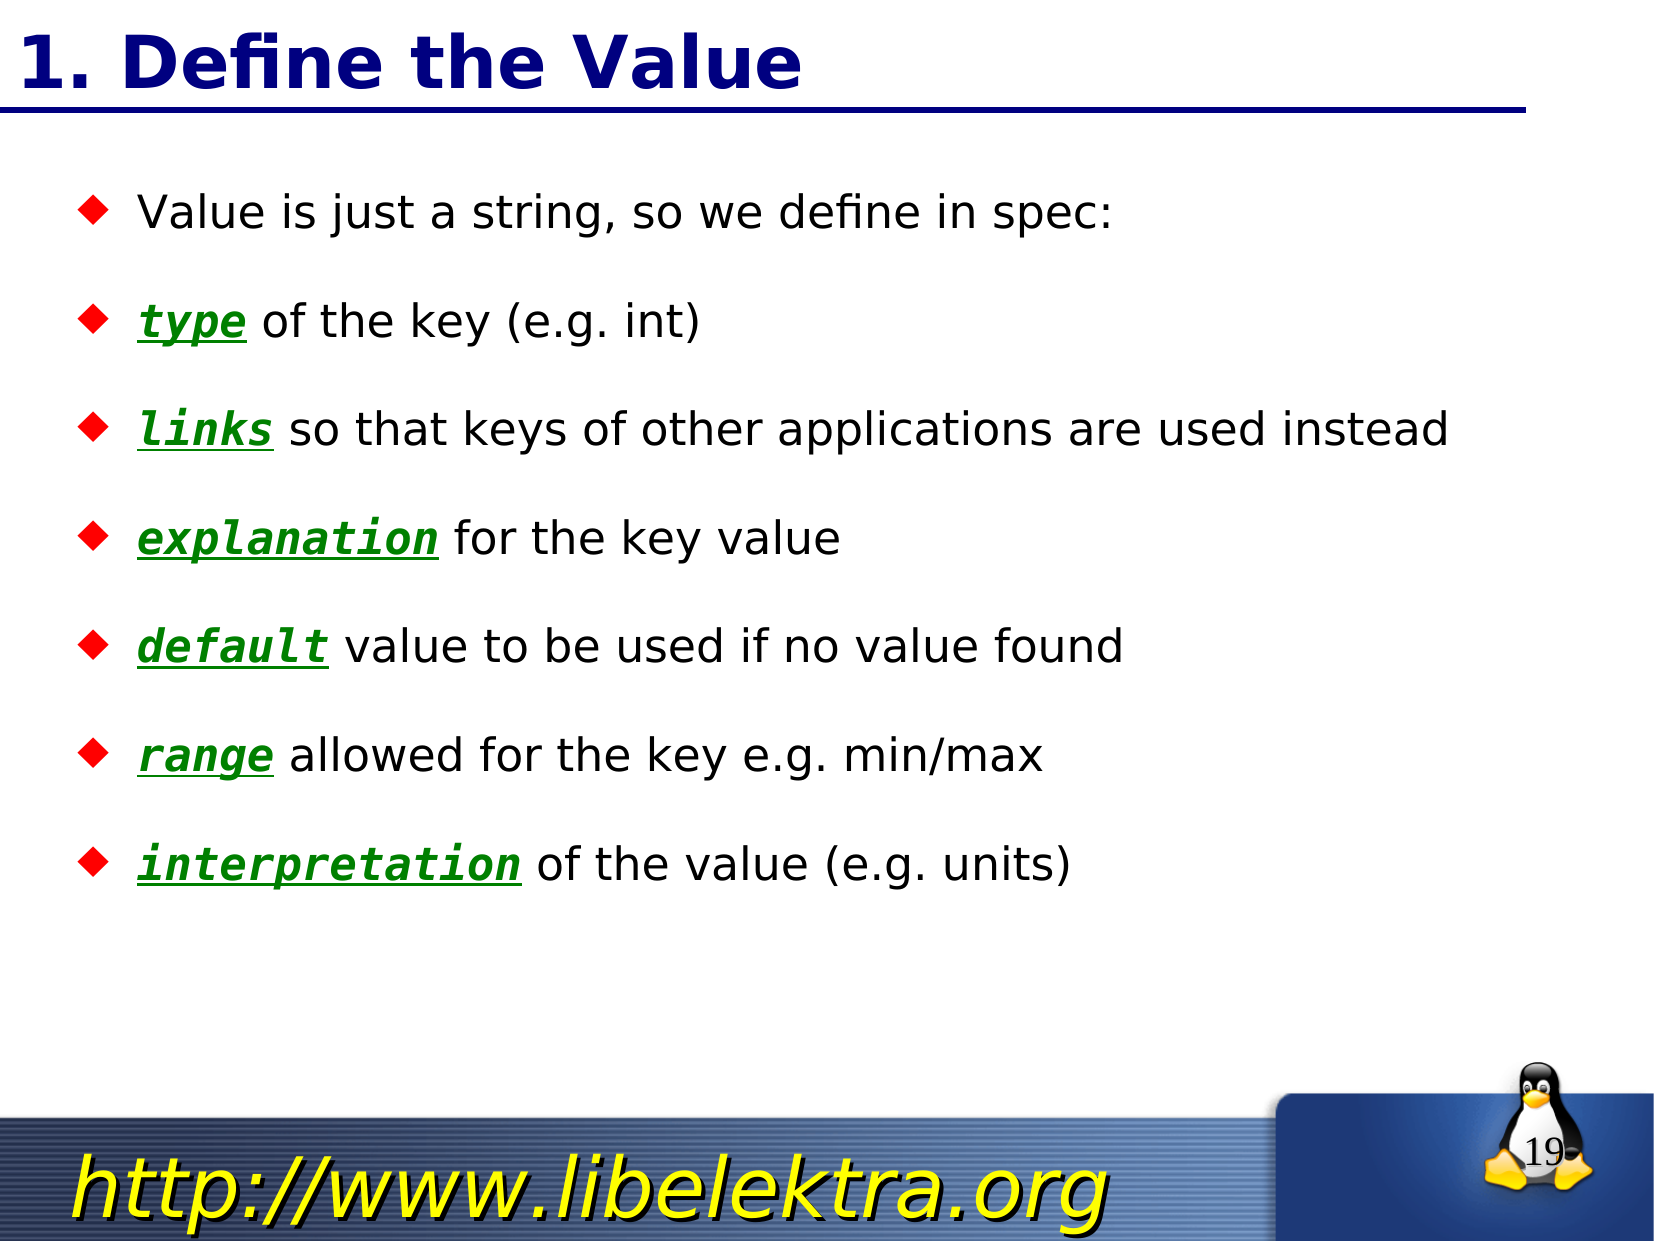

1. Define the Value
# Value is just a string, so we define in spec:
type of the key (e.g. int)
links so that keys of other applications are used instead
explanation for the key value
default value to be used if no value found
range allowed for the key e.g. min/max
interpretation of the value (e.g. units)